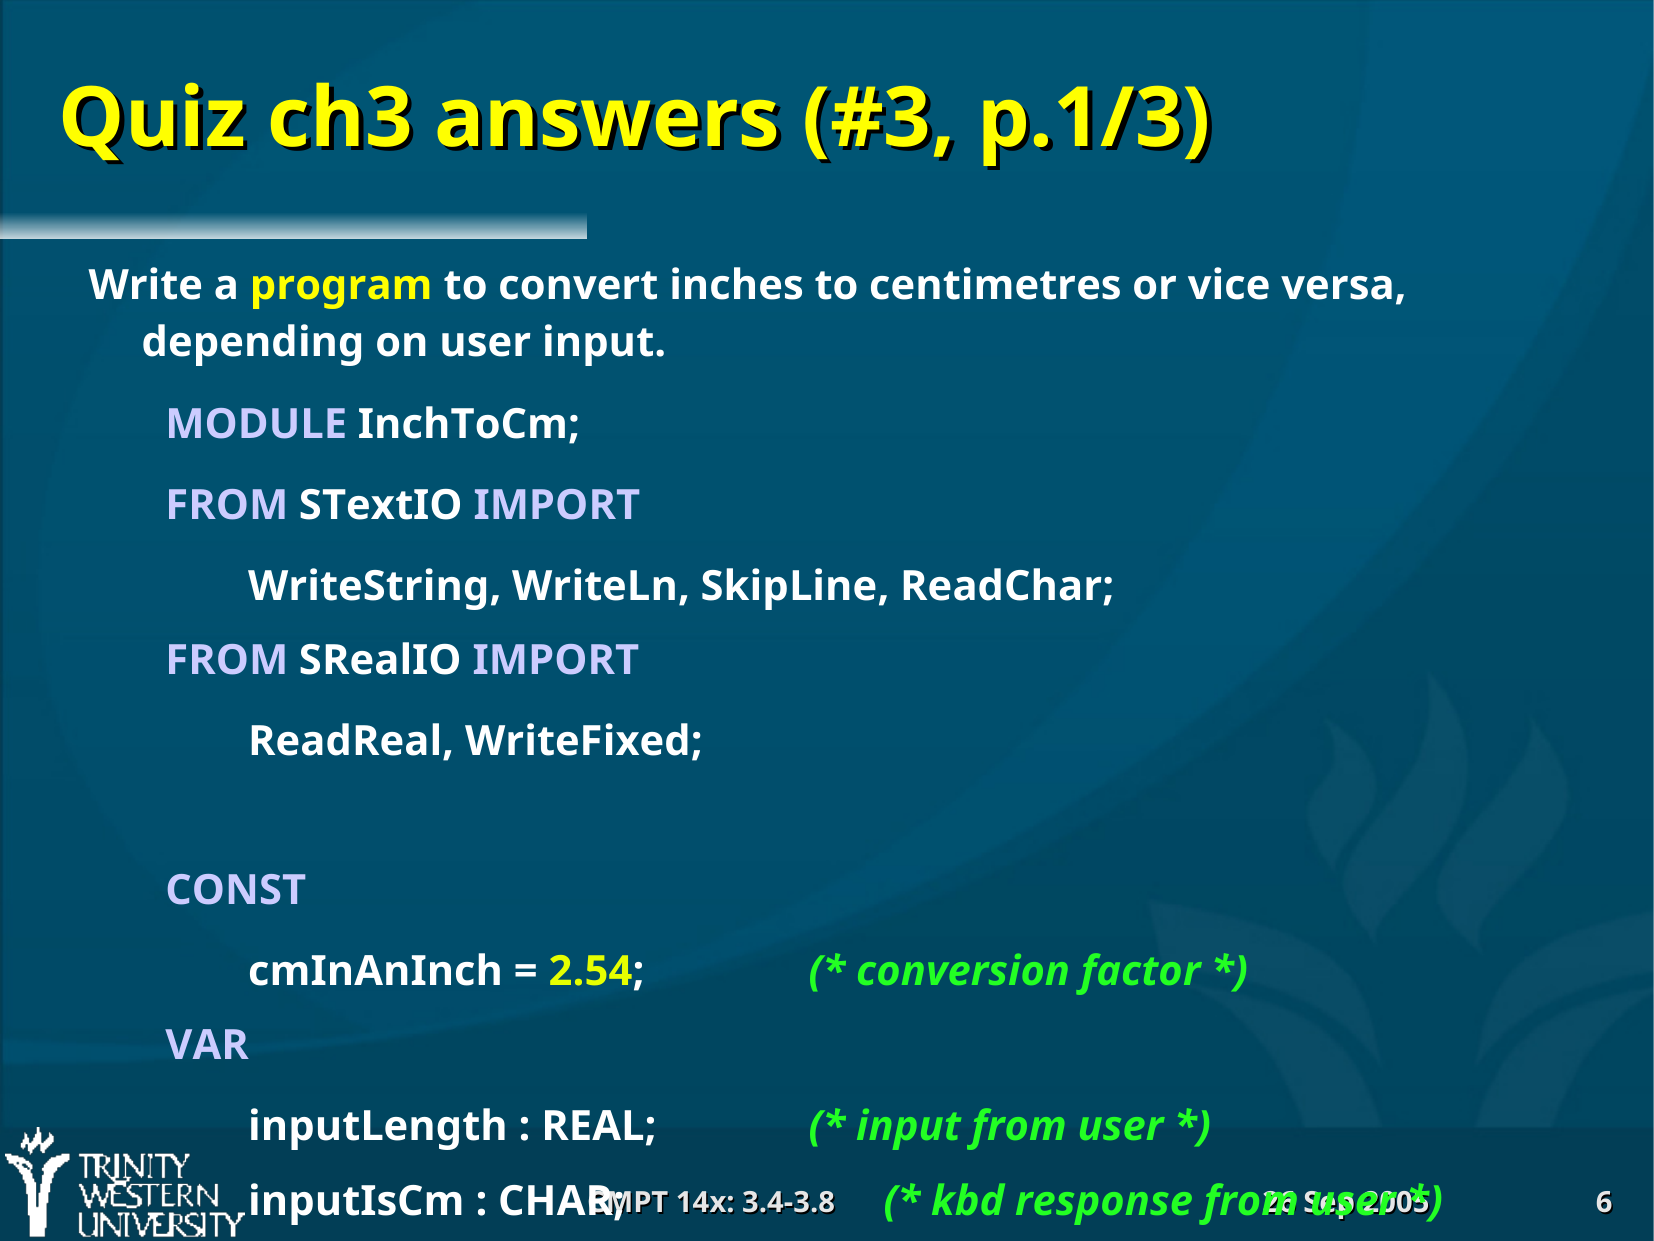

# Quiz ch3 answers (#3, p.1/3)
Write a program to convert inches to centimetres or vice versa, depending on user input.
MODULE InchToCm;
FROM STextIO IMPORT
WriteString, WriteLn, SkipLine, ReadChar;
FROM SRealIO IMPORT
ReadReal, WriteFixed;
CONST
cmInAnInch = 2.54;			(* conversion factor *)
VAR
inputLength : REAL;			(* input from user *)
inputIsCm : CHAR;				(* kbd response from user *)
CMPT 14x: 3.4-3.8
26 Sep 2005
6